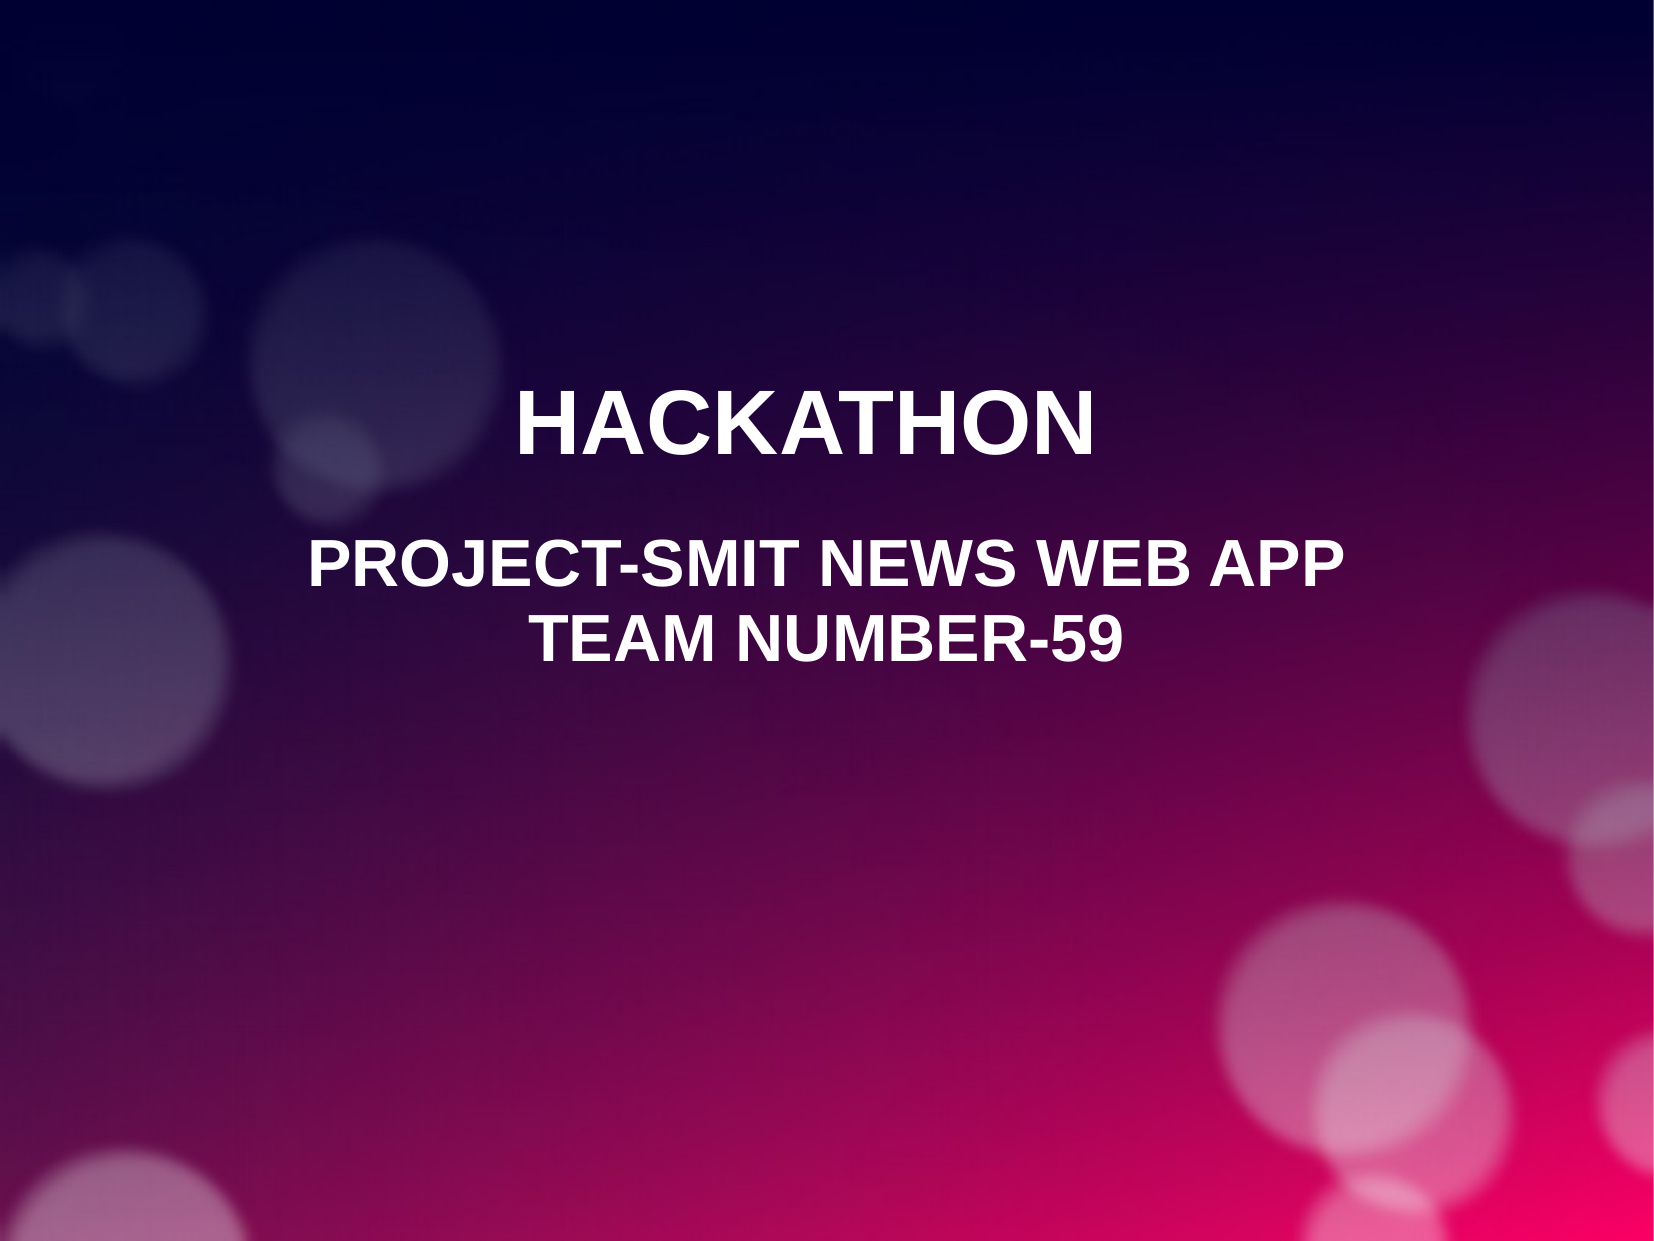

# HACKATHON
PROJECT-SMIT NEWS WEB APP
TEAM NUMBER-59